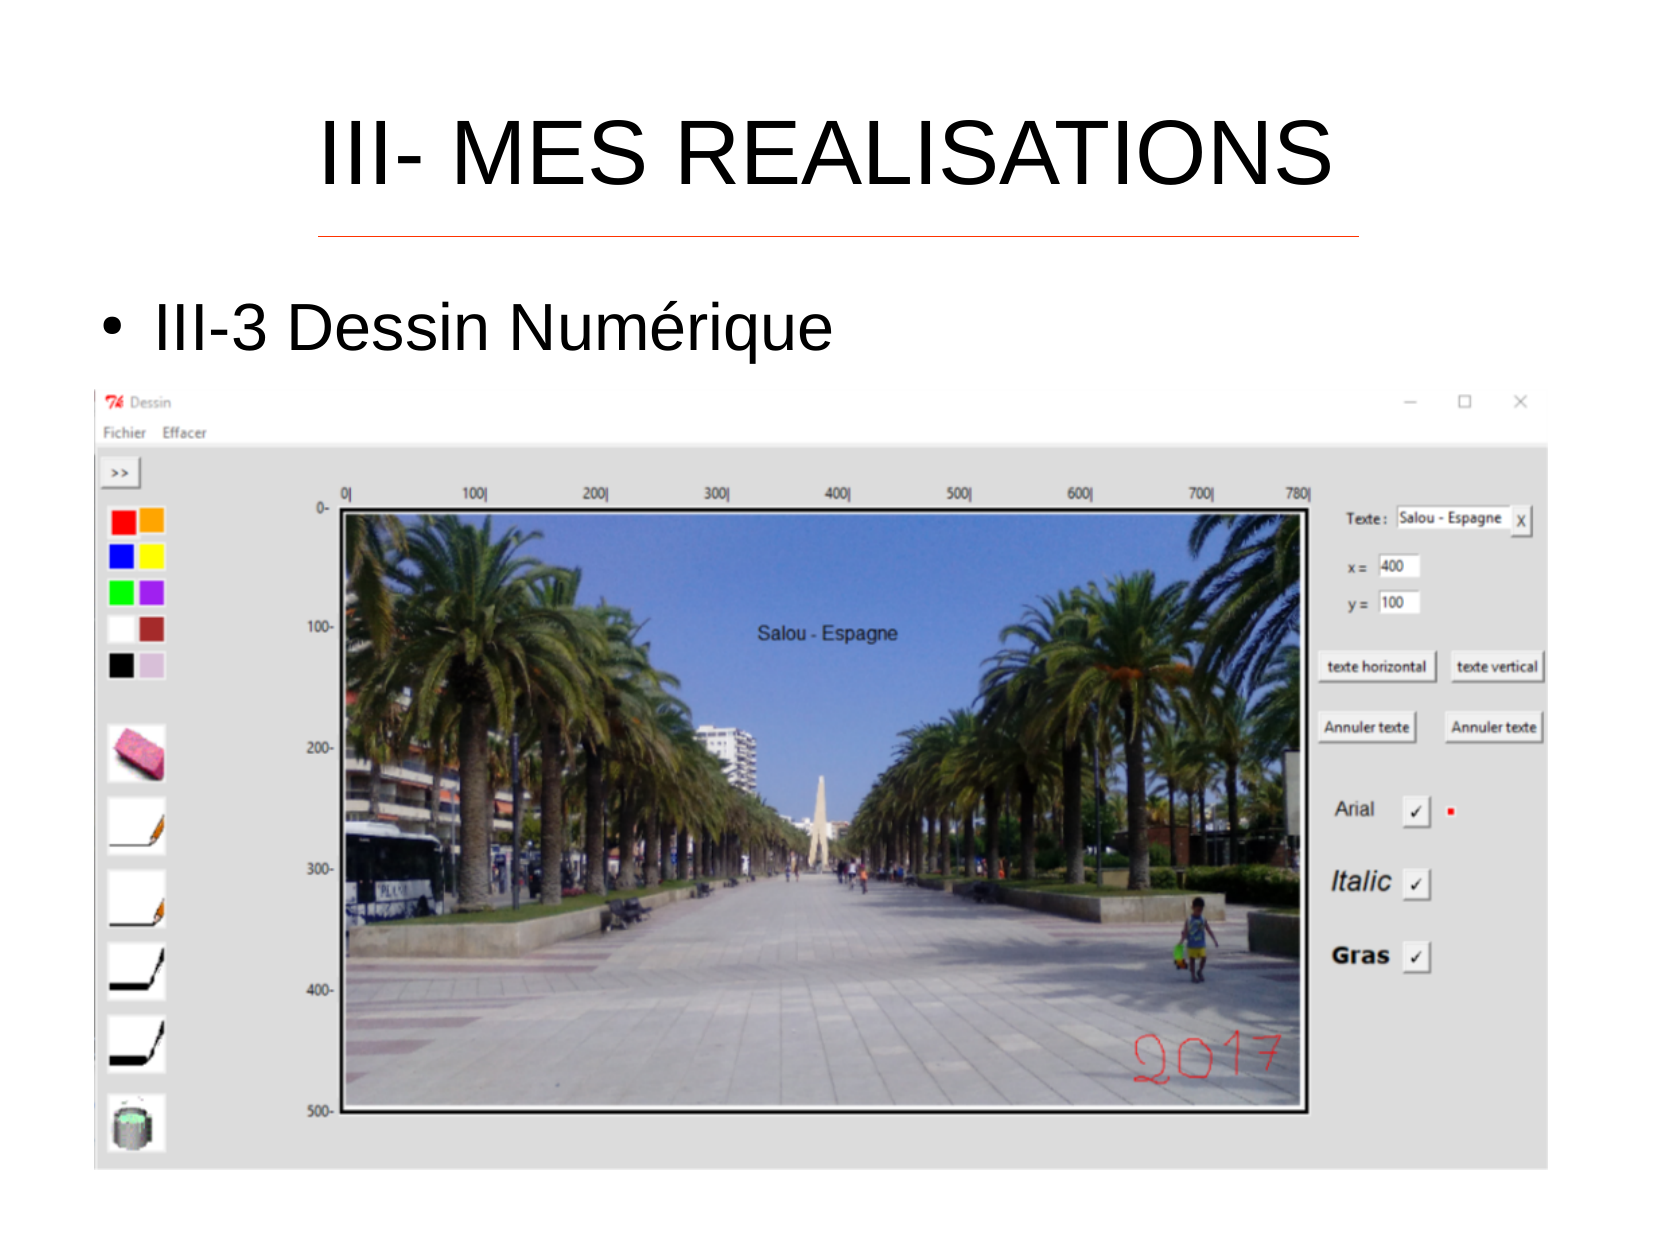

# III- MES REALISATIONS
III-3 Dessin Numérique